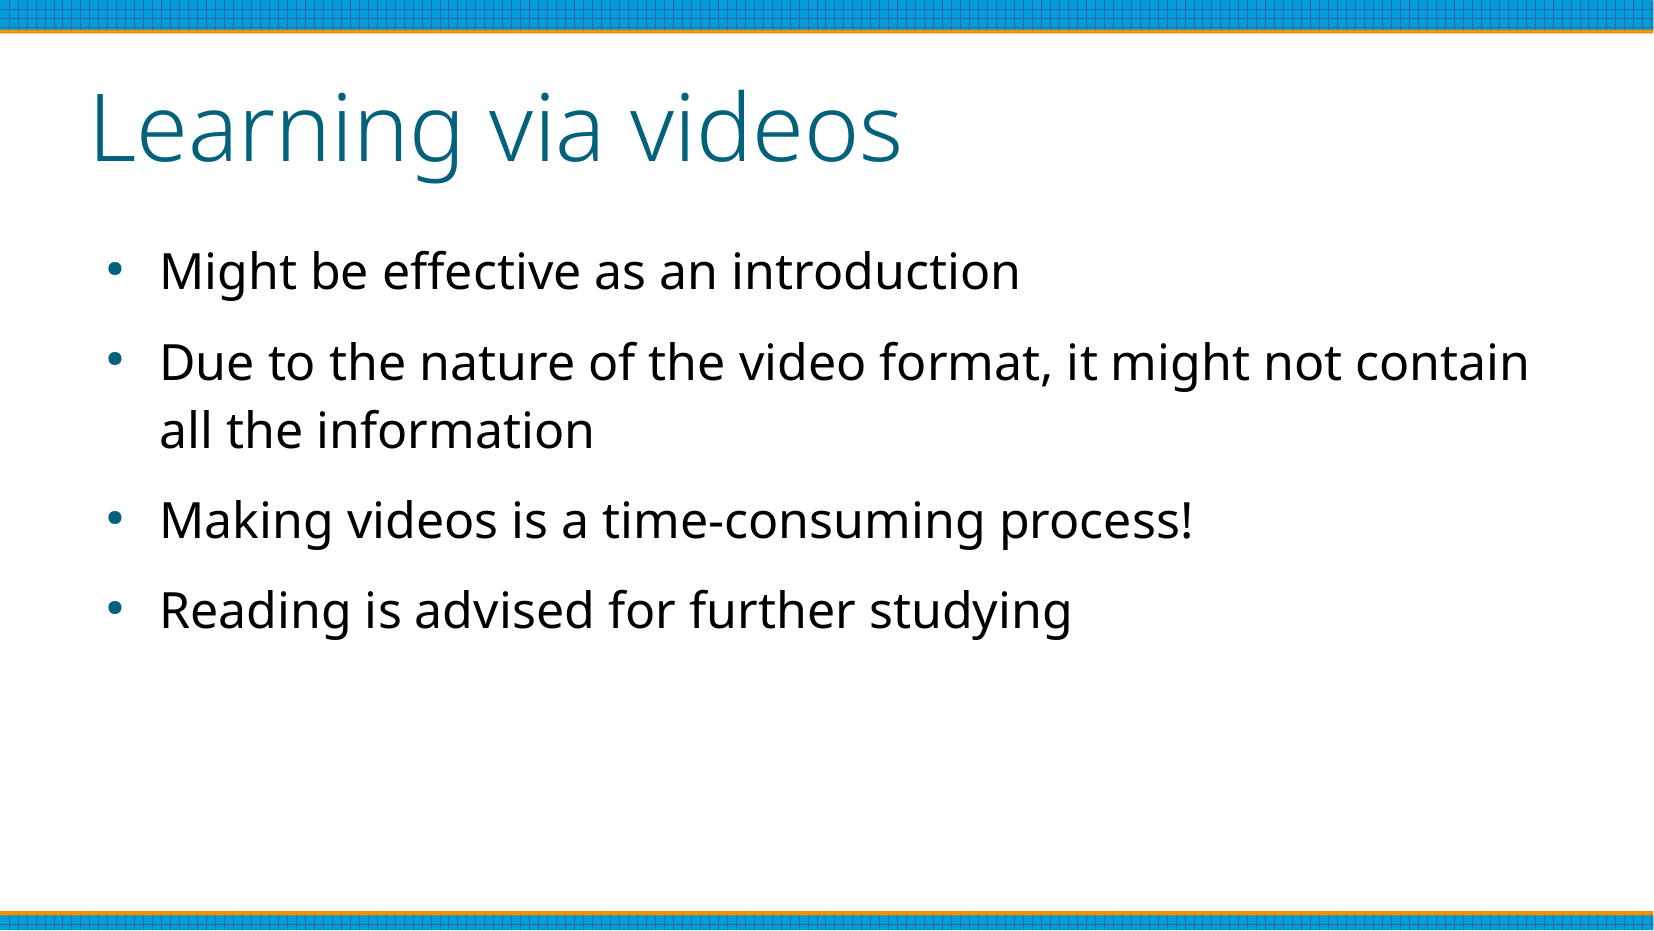

# Learning via videos
Might be effective as an introduction
Due to the nature of the video format, it might not contain all the information
Making videos is a time-consuming process!
Reading is advised for further studying